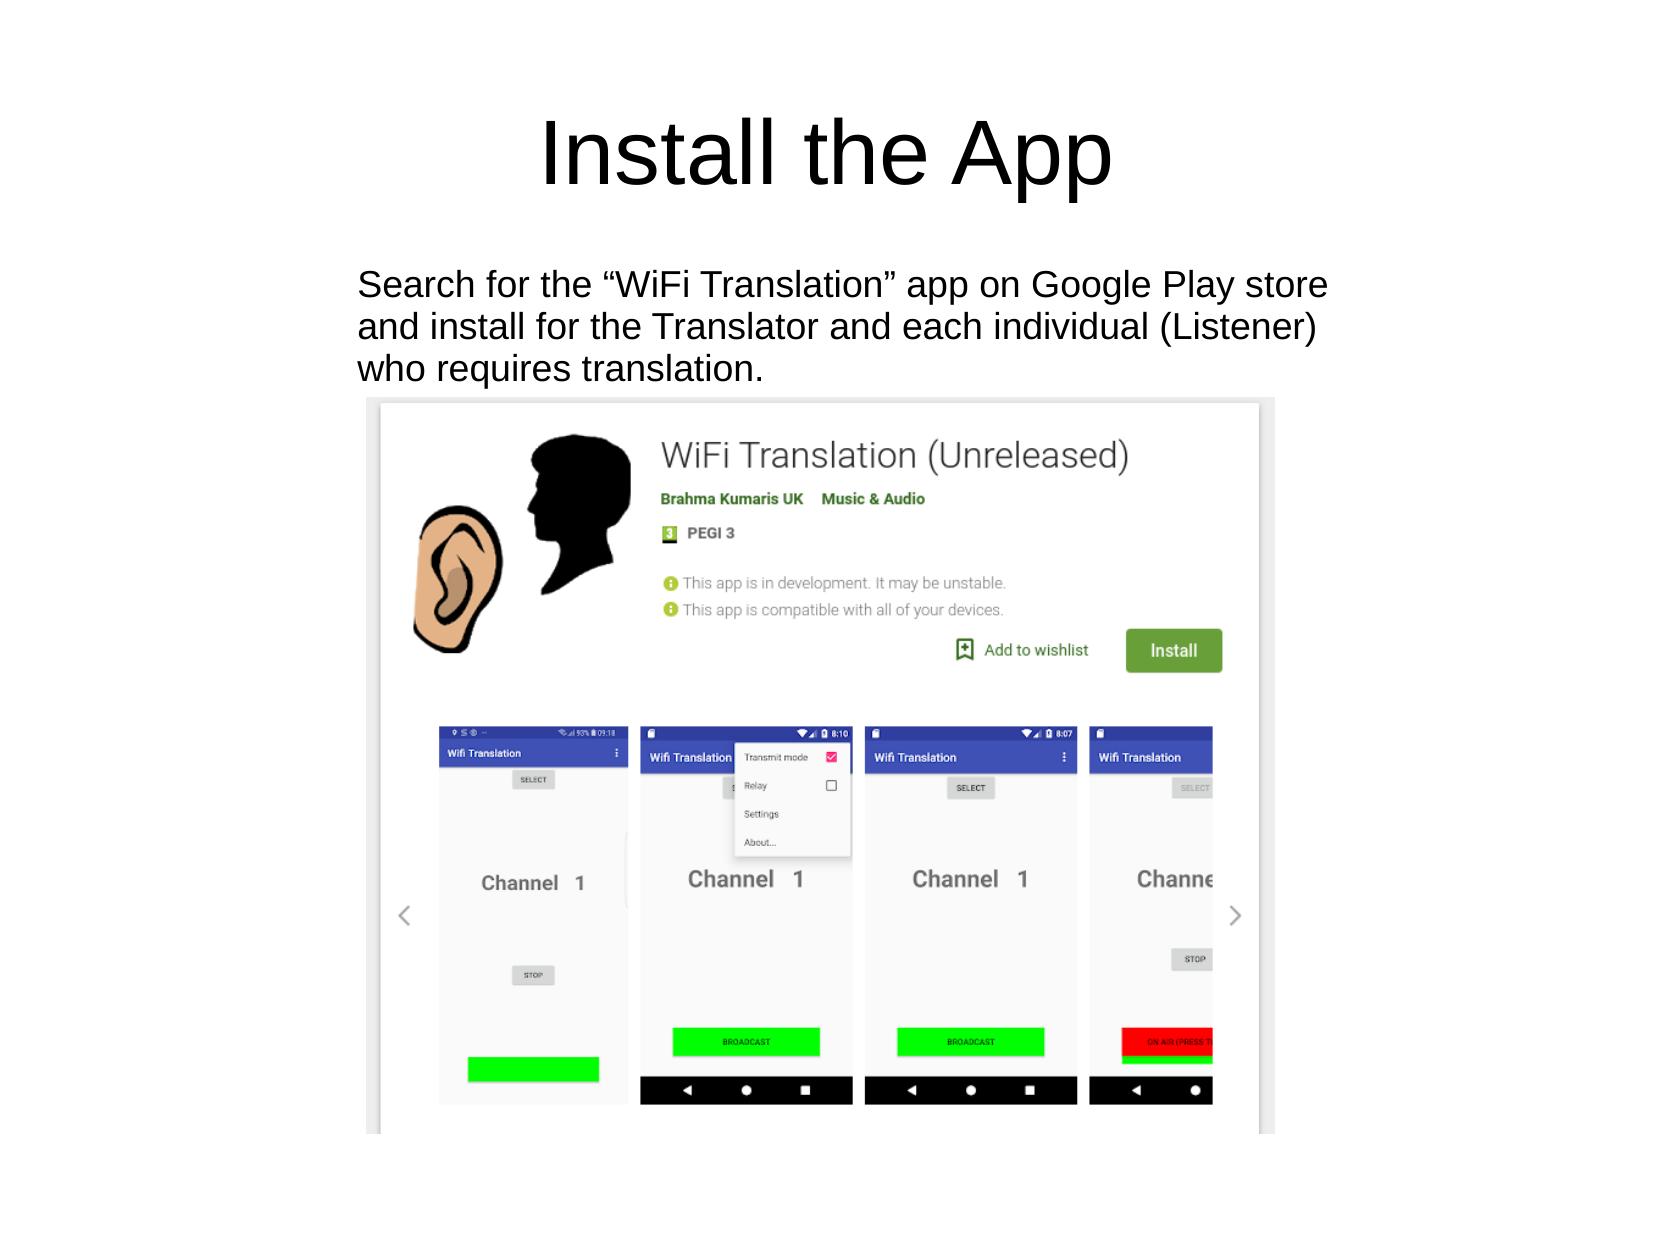

# Install the App
Search for the “WiFi Translation” app on Google Play store and install for the Translator and each individual (Listener) who requires translation.